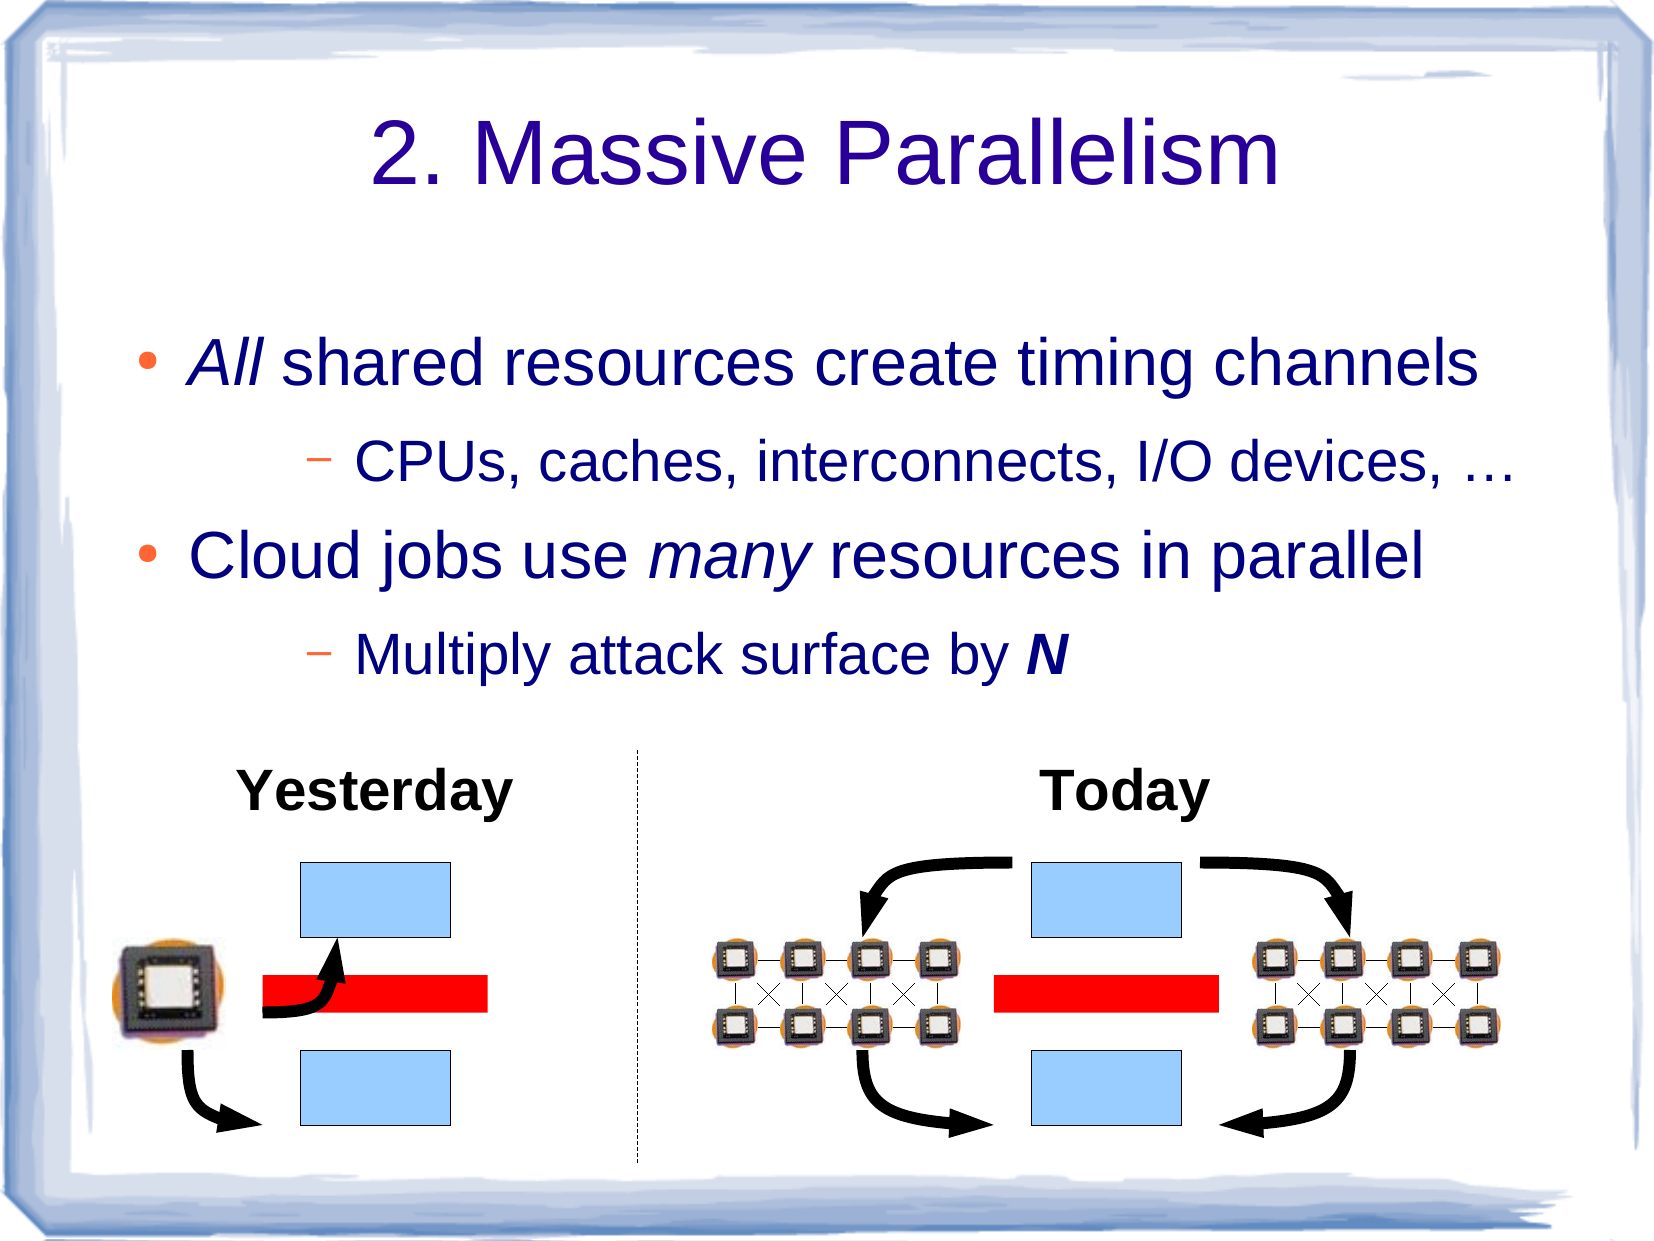

# 2. Massive Parallelism
All shared resources create timing channels
CPUs, caches, interconnects, I/O devices, …
Cloud jobs use many resources in parallel
Multiply attack surface by N
Yesterday
Today